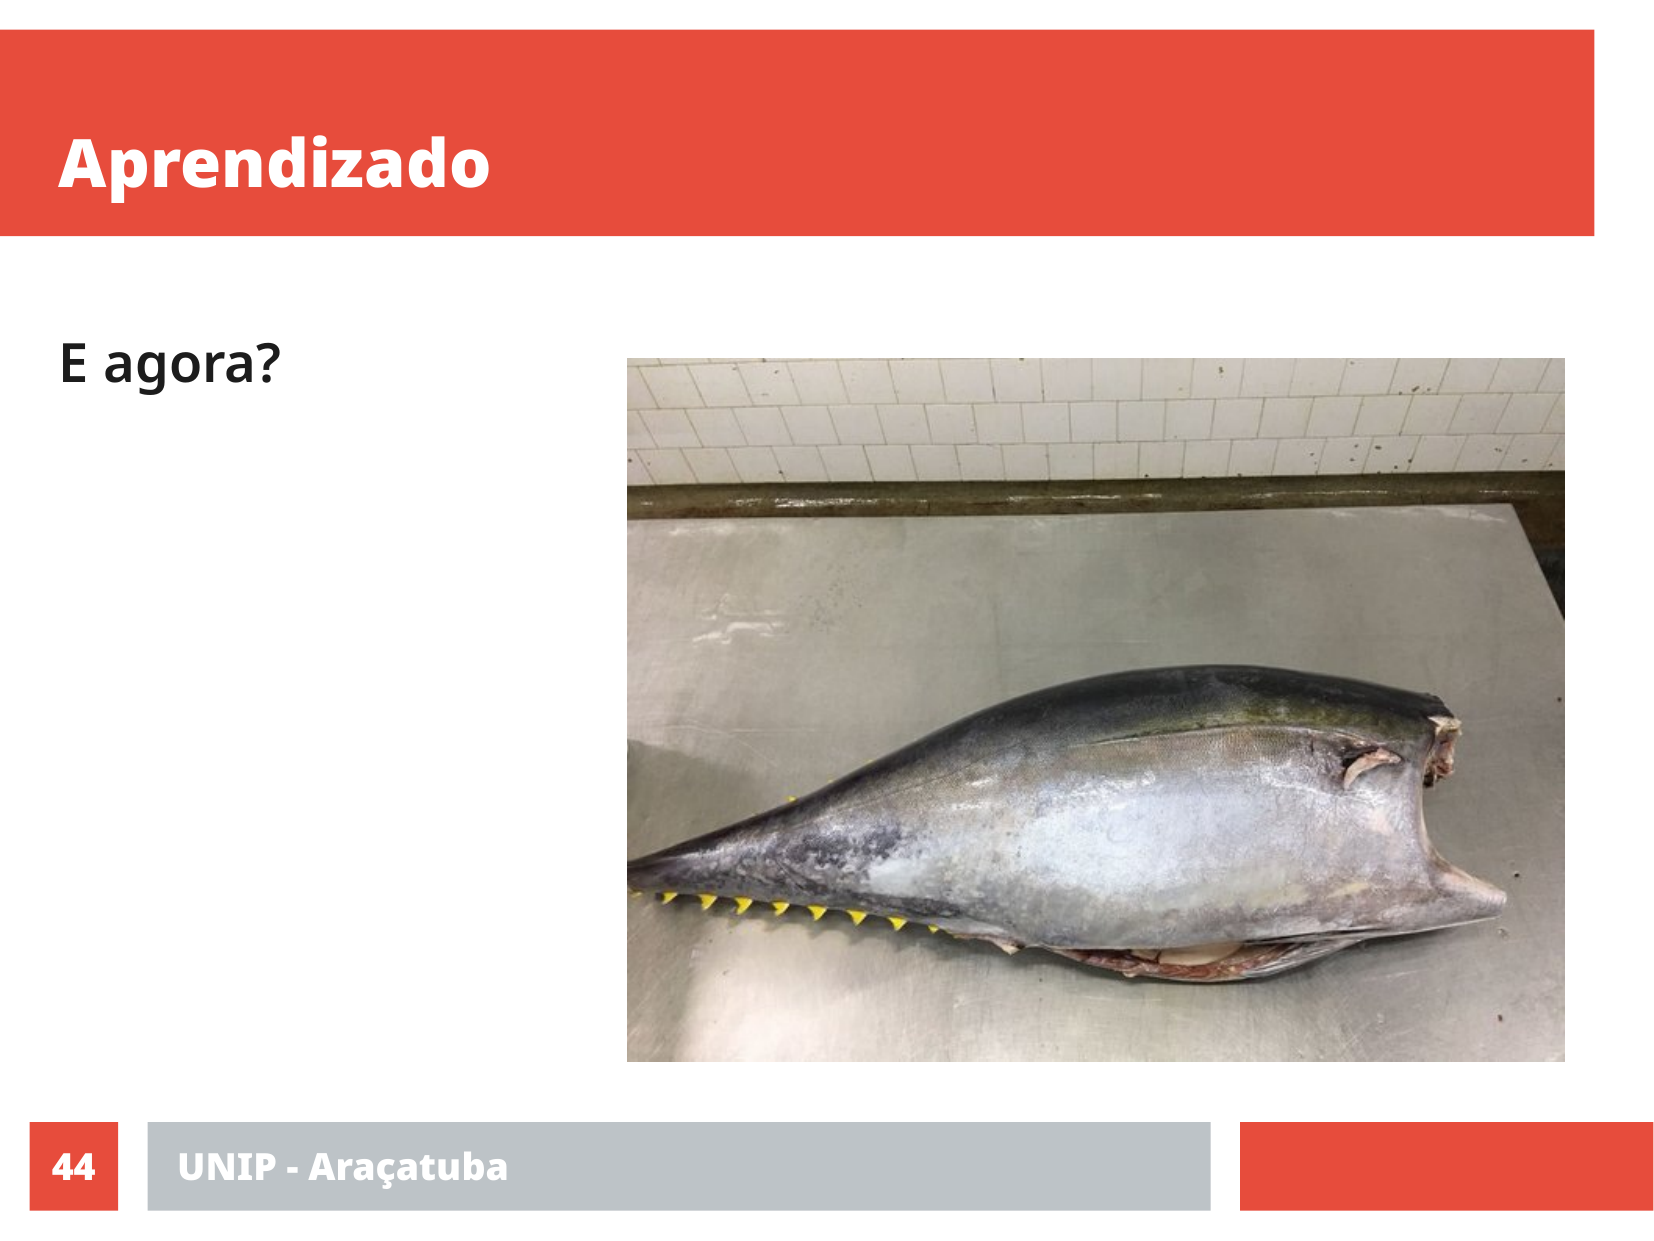

# Aprendizado
E agora?
44
UNIP - Araçatuba